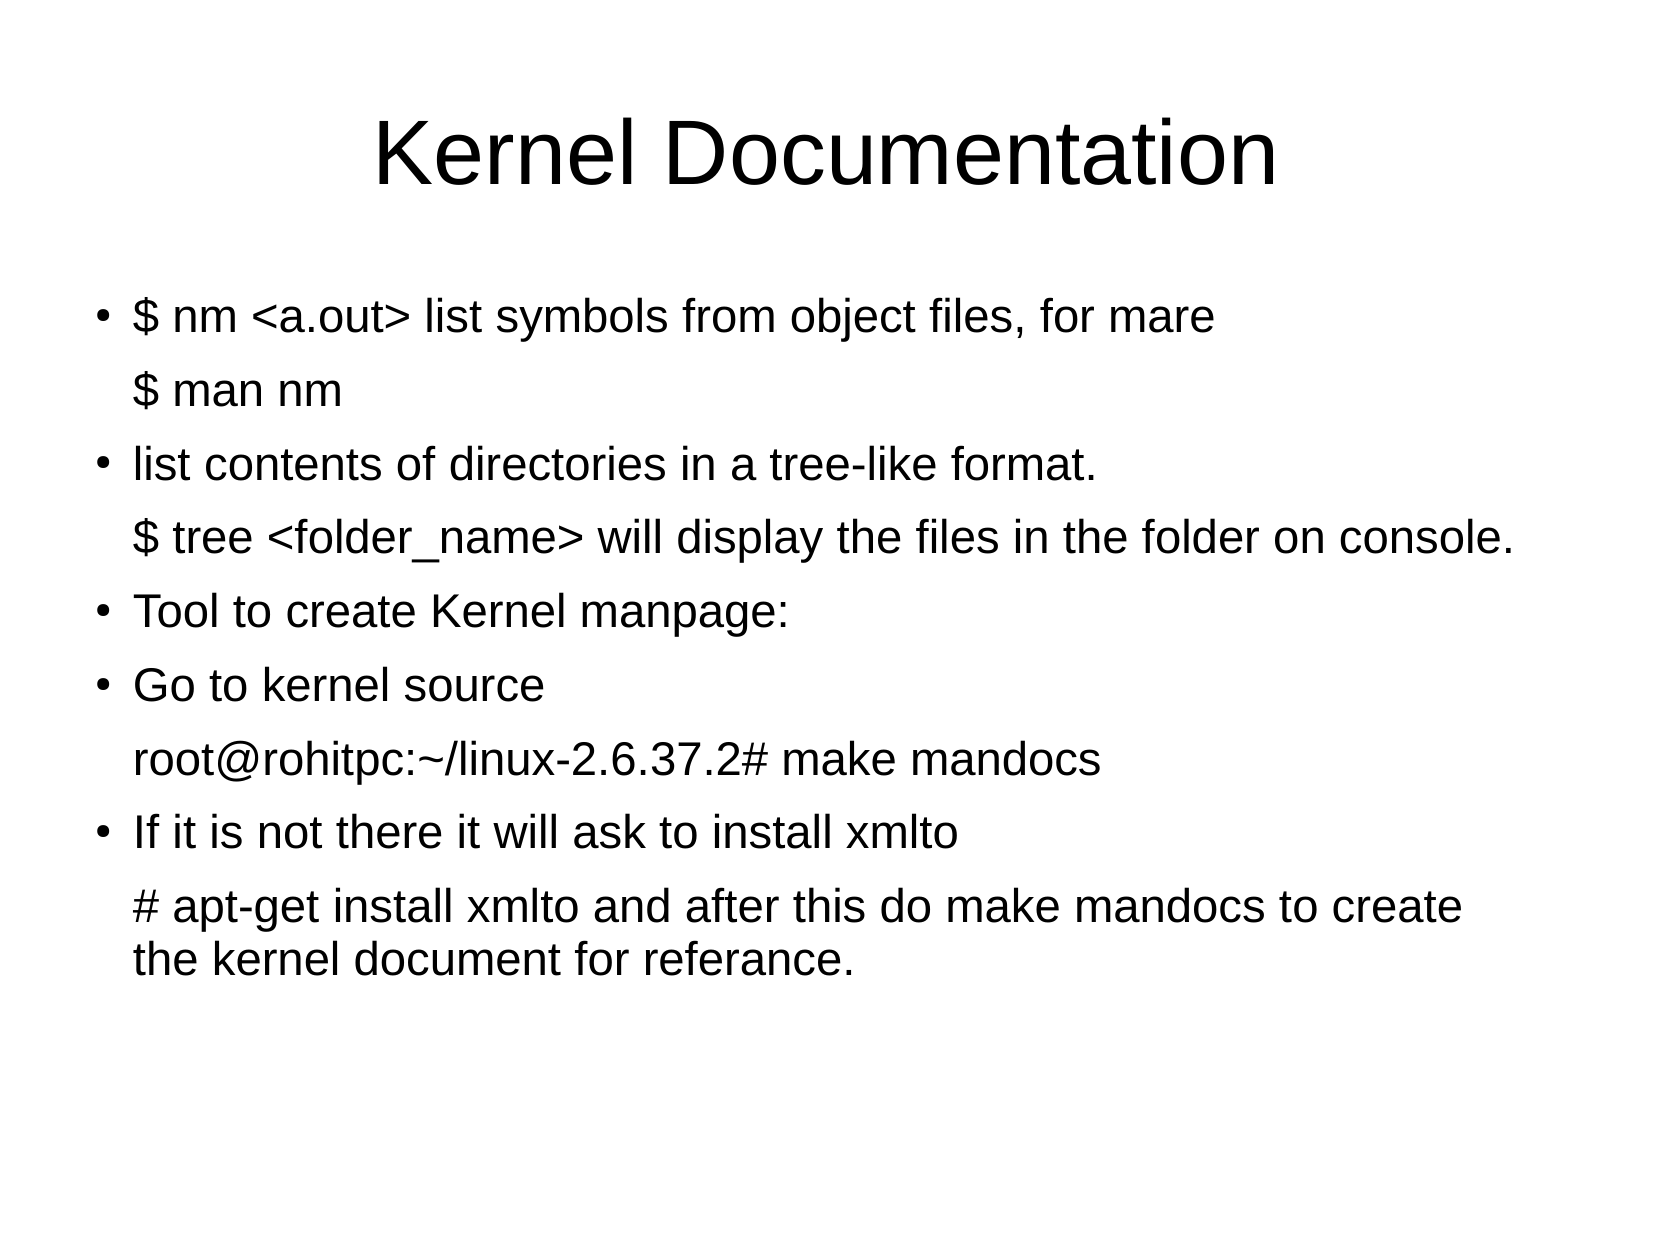

# Kernel Documentation
$ nm <a.out> list symbols from object files, for mare
$ man nm
list contents of directories in a tree-like format.
$ tree <folder_name> will display the files in the folder on console.
Tool to create Kernel manpage:
Go to kernel source
root@rohitpc:~/linux-2.6.37.2# make mandocs
If it is not there it will ask to install xmlto
# apt-get install xmlto and after this do make mandocs to create the kernel document for referance.